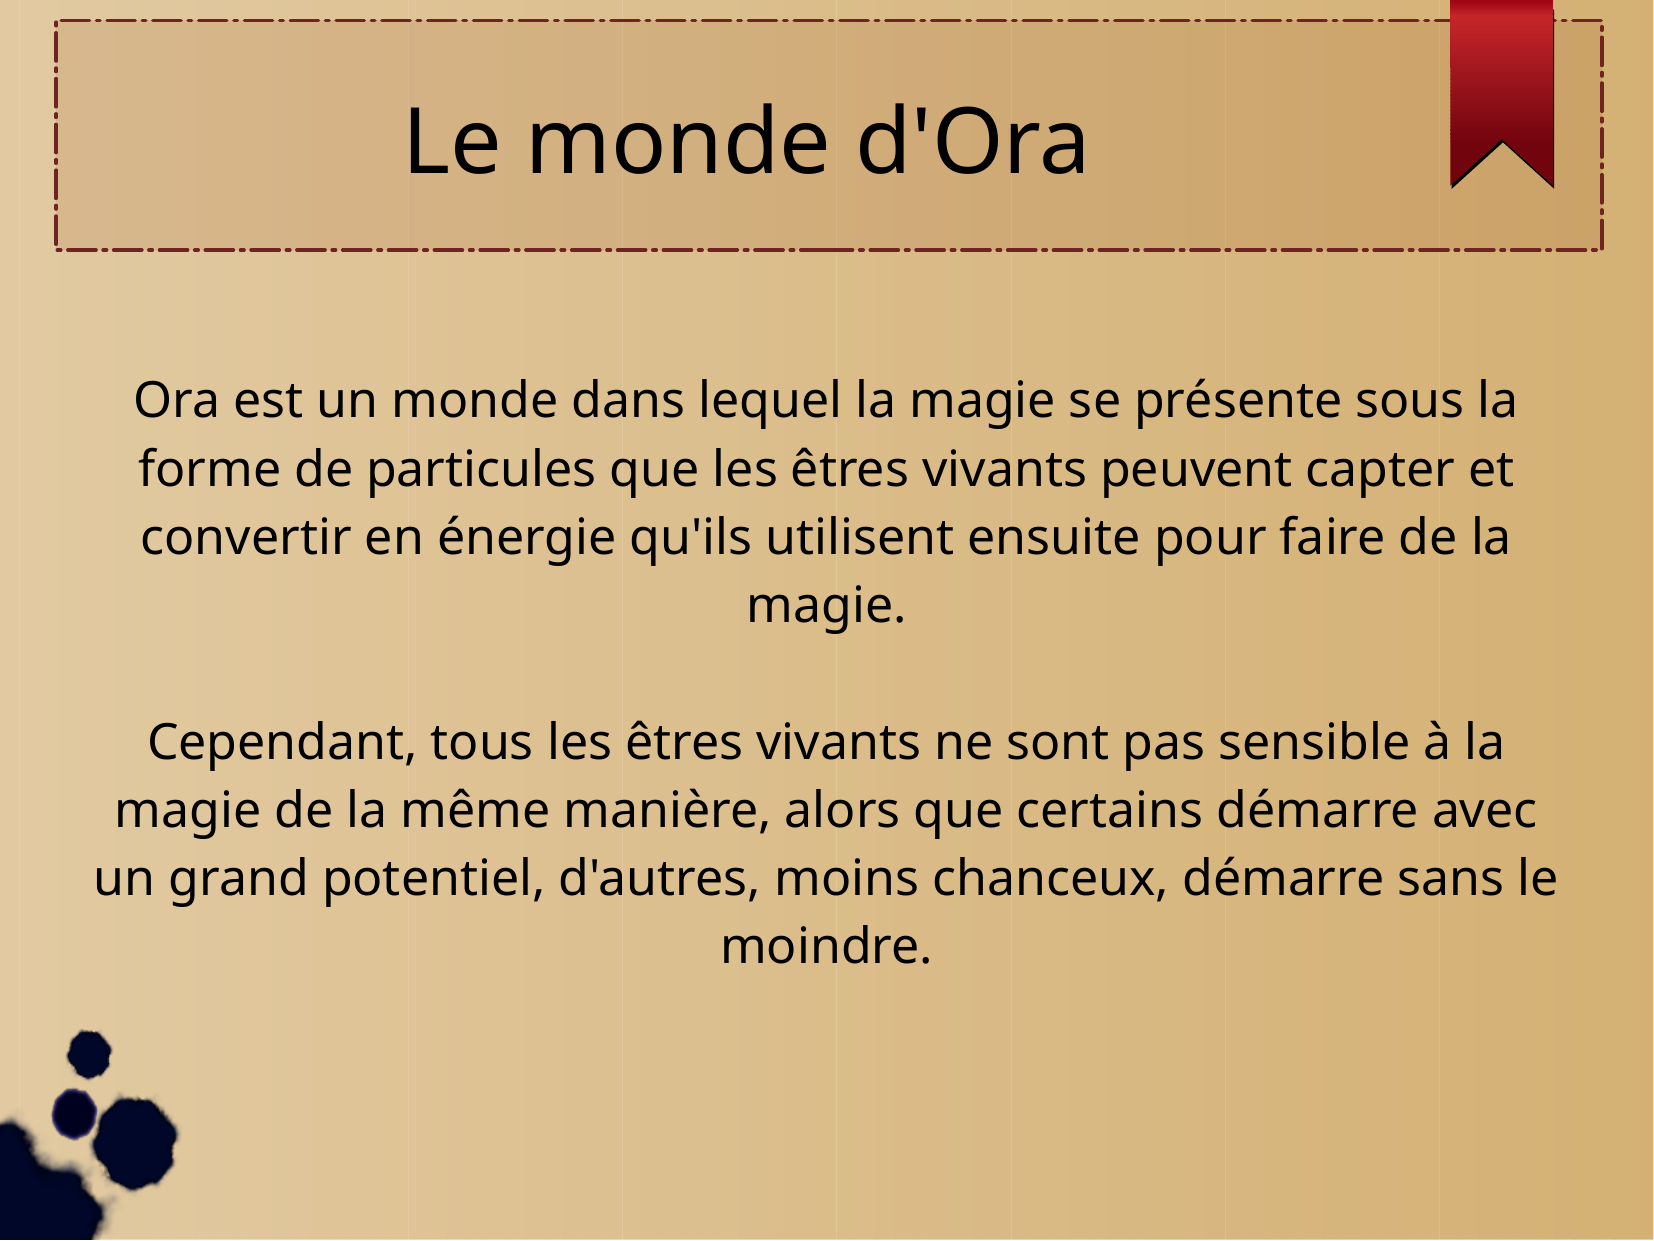

Le monde d'Ora
# Ora est un monde dans lequel la magie se présente sous la forme de particules que les êtres vivants peuvent capter et convertir en énergie qu'ils utilisent ensuite pour faire de la magie.
Cependant, tous les êtres vivants ne sont pas sensible à la magie de la même manière, alors que certains démarre avec un grand potentiel, d'autres, moins chanceux, démarre sans le moindre.